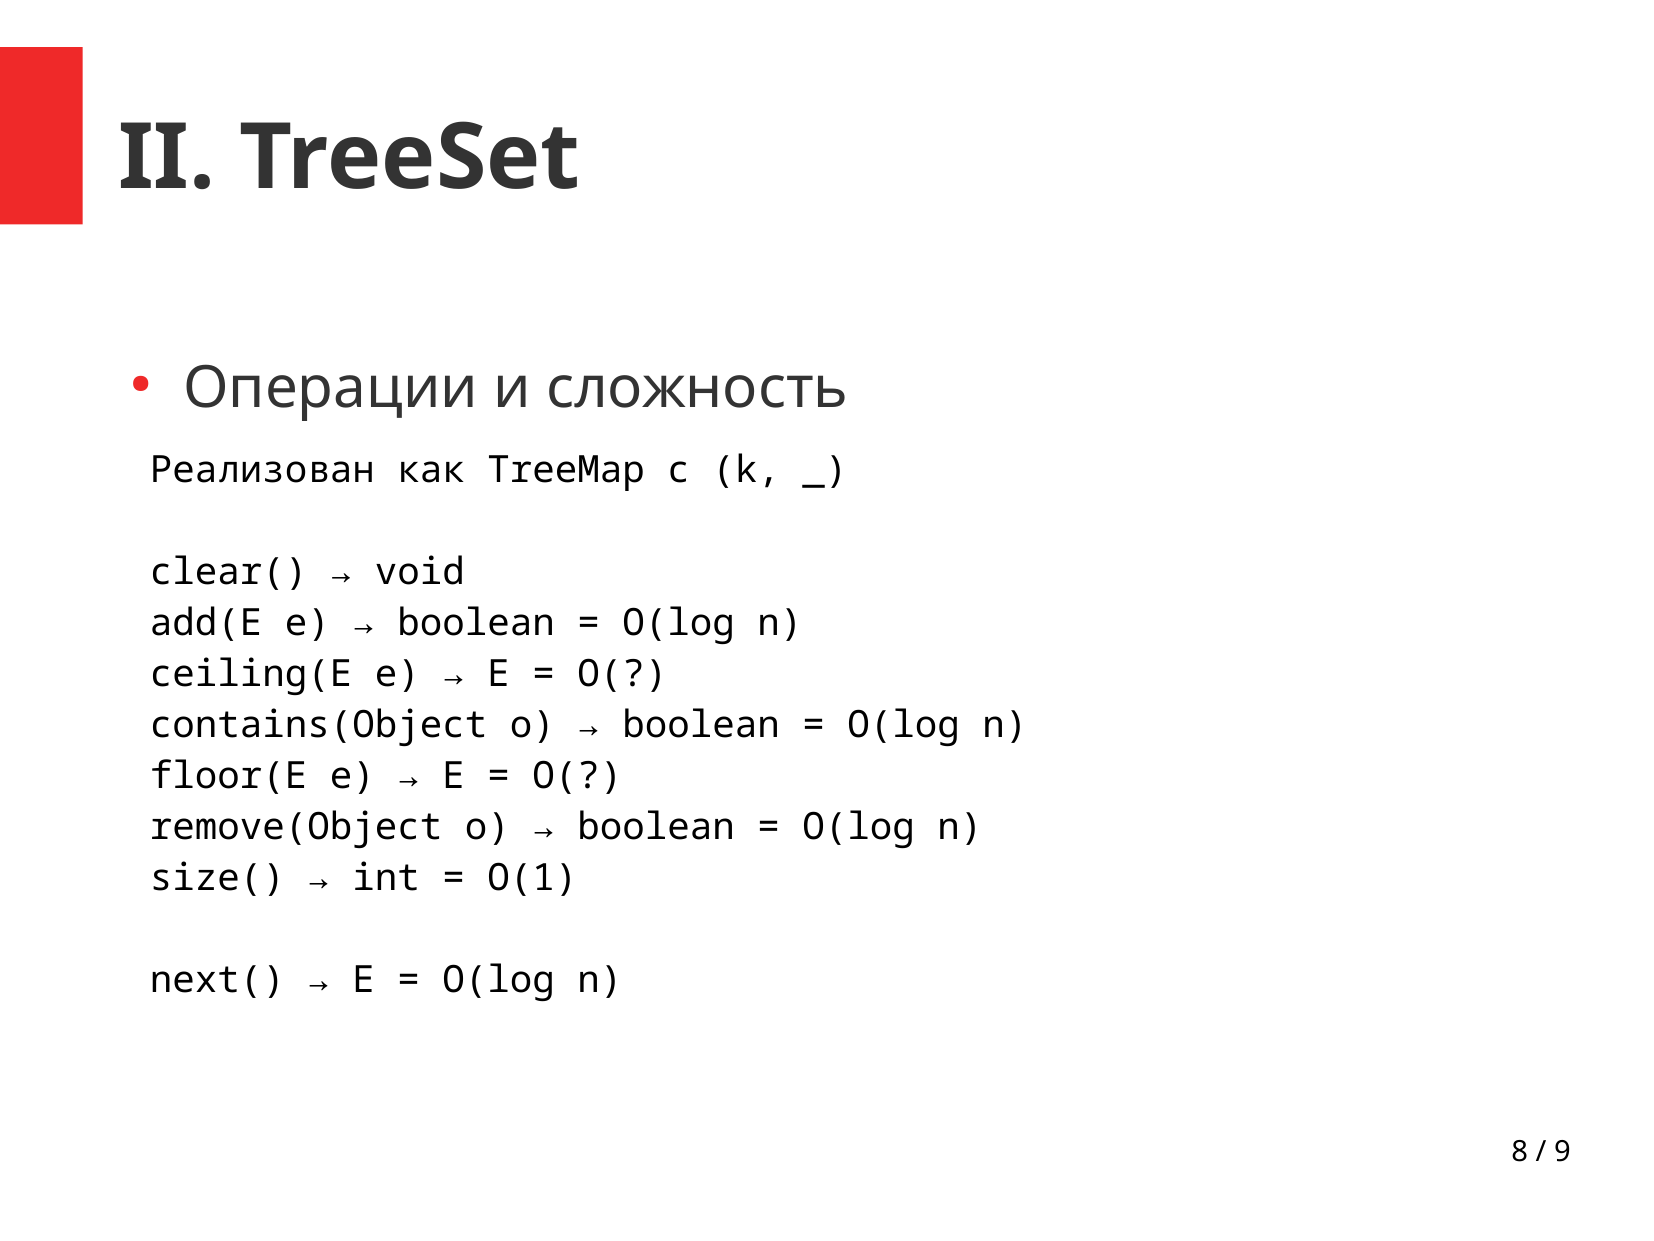

# II. TreeSet
Операции и сложность
Реализован как TreeMap с (k, _)
clear() → void
add(E e) → boolean = O(log n)
ceiling(E e) → E = O(?)
contains(Object o) → boolean = O(log n)
floor(E e) → E = O(?)
remove(Object o) → boolean = O(log n)
size() → int = O(1)
next() → E = O(log n)
8